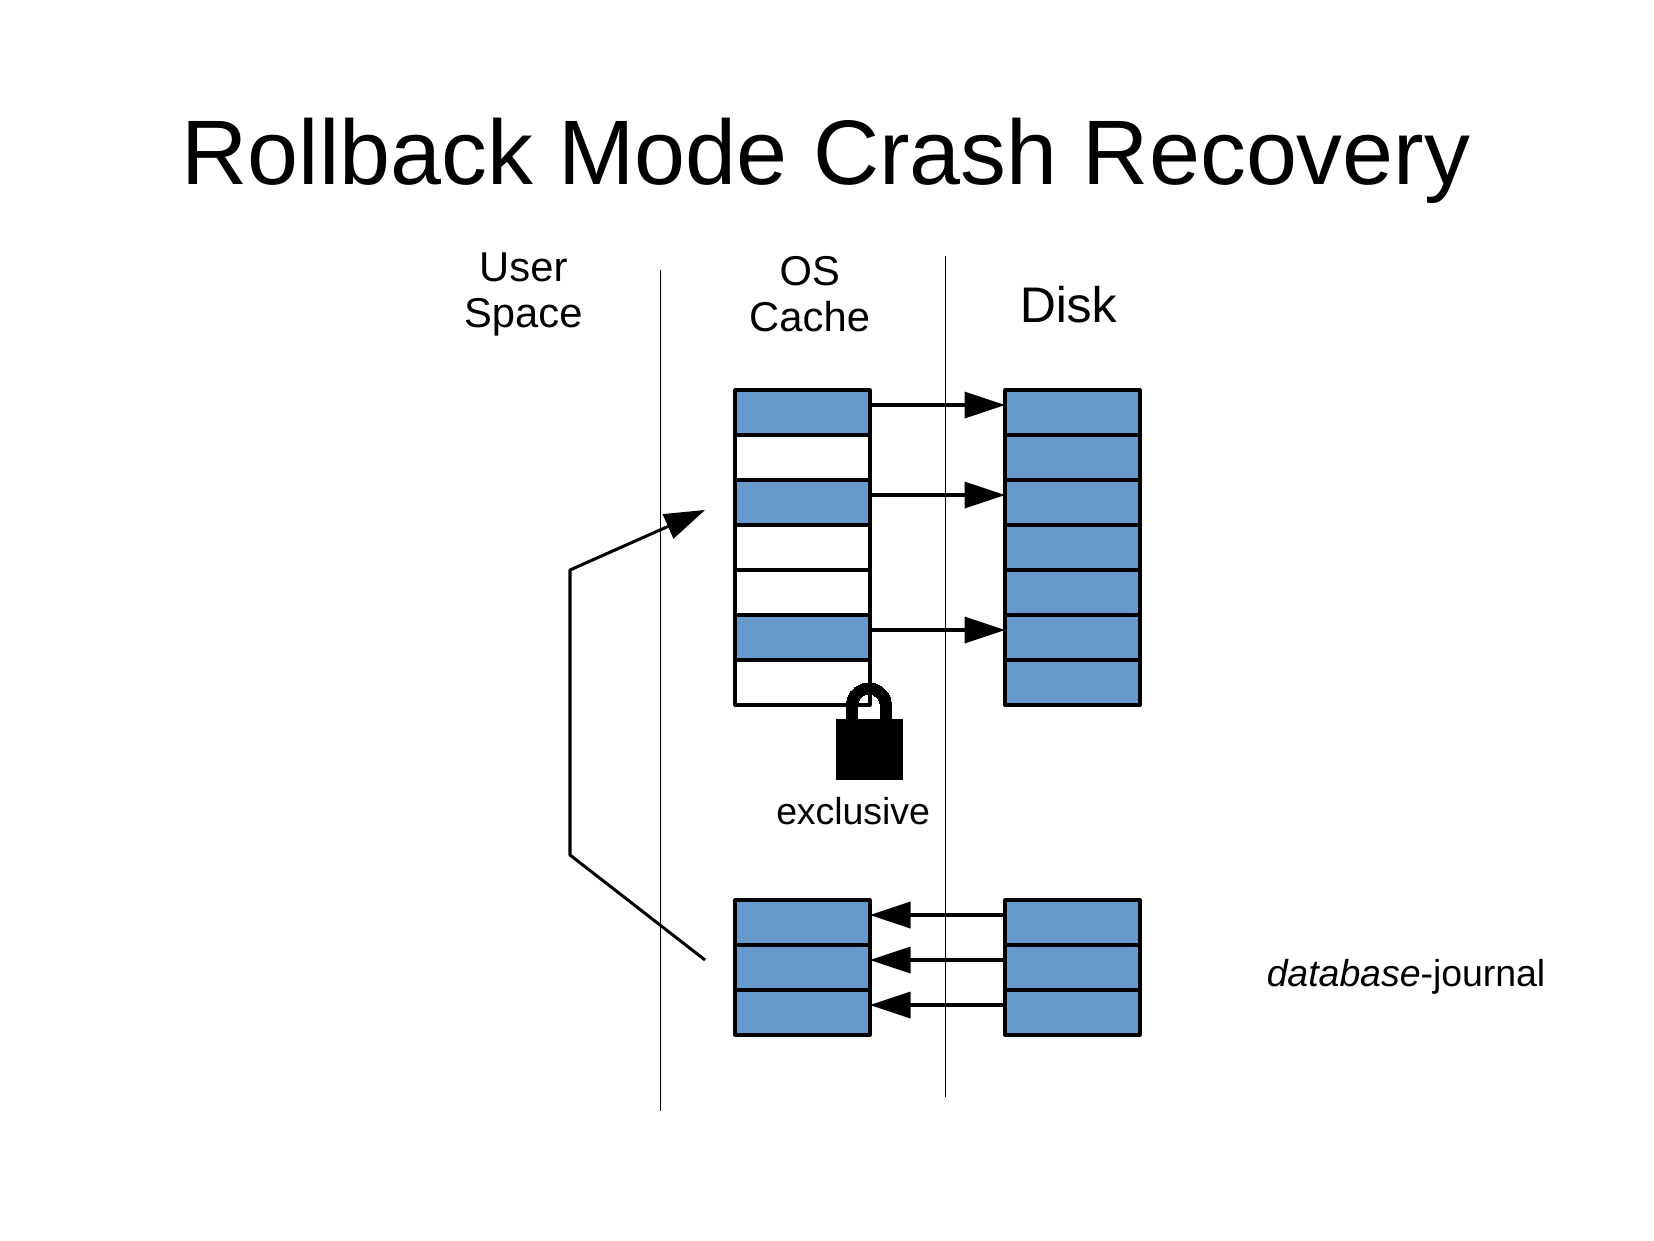

# Rollback Mode Crash Recovery
User
Space
OS
Cache
Disk
exclusive
database-journal